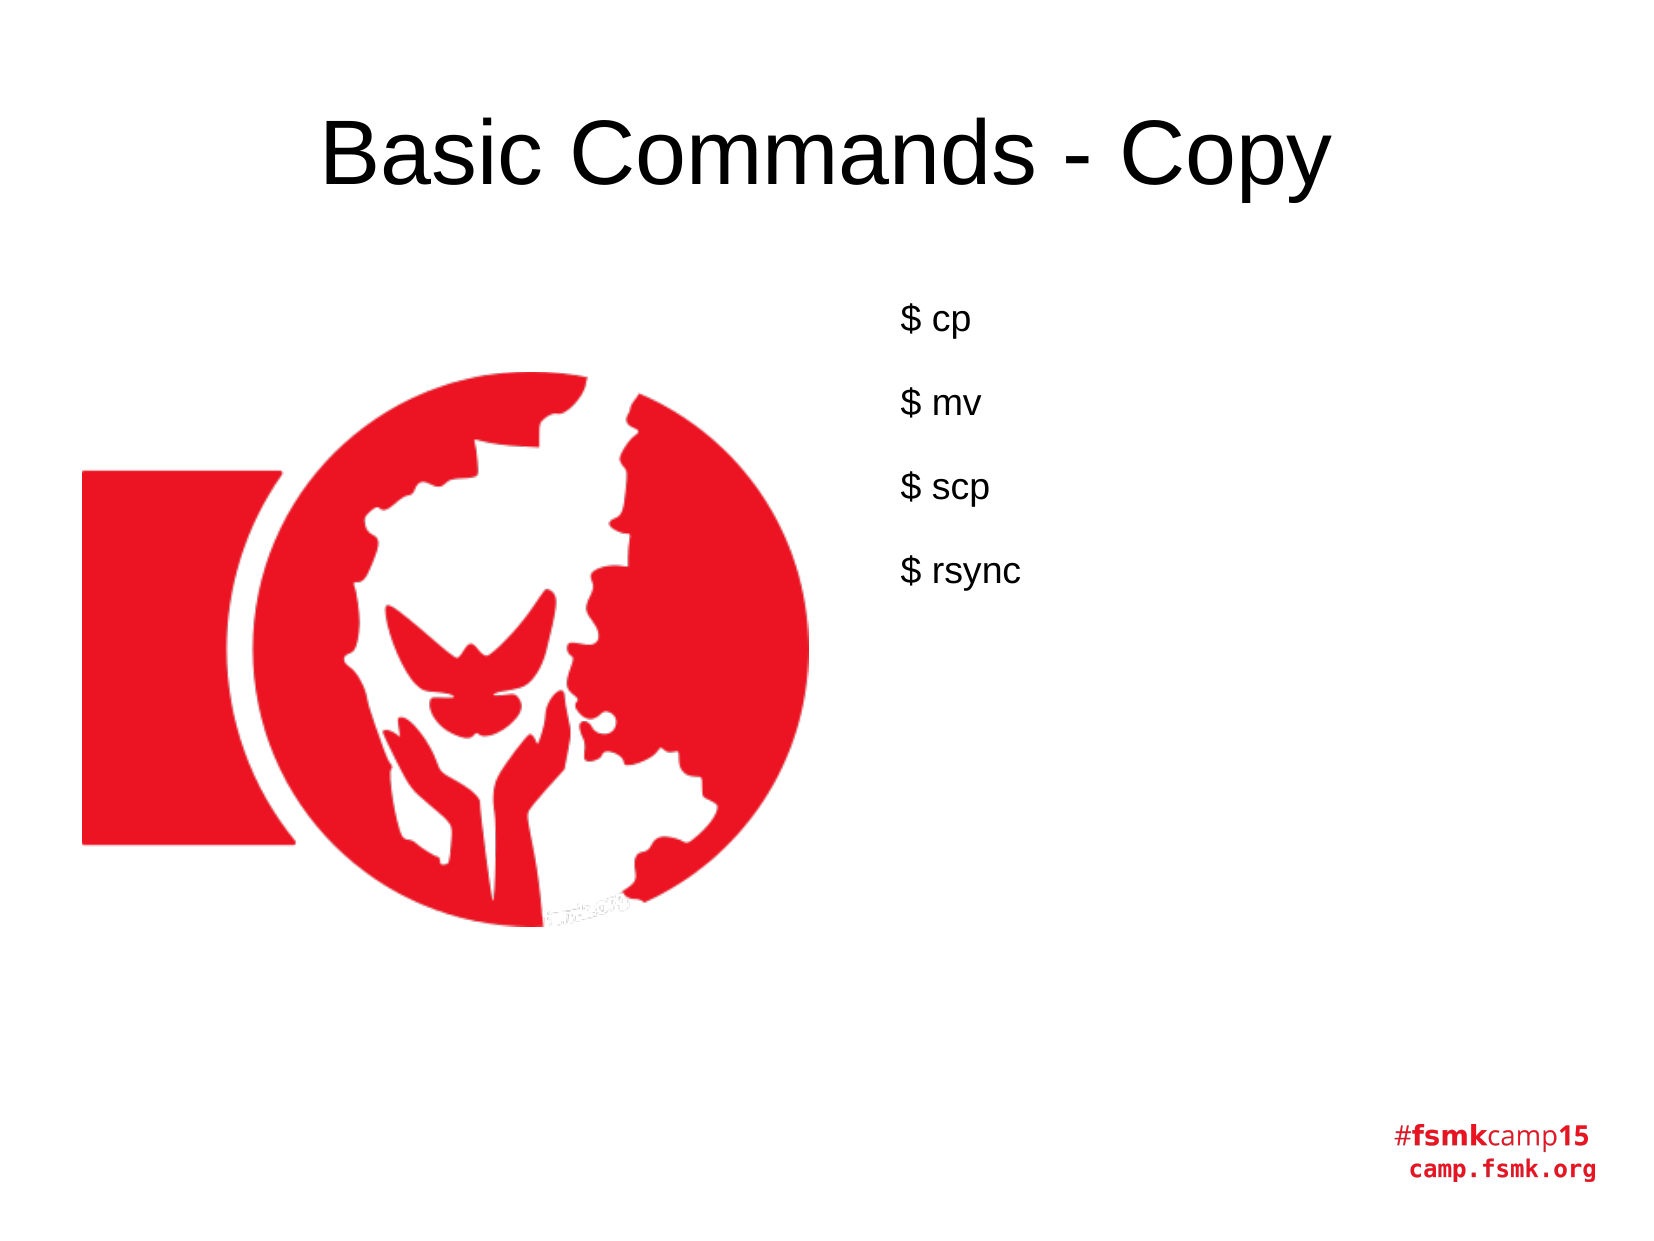

# Basic Commands - Copy
$ cp
$ mv
$ scp
$ rsync